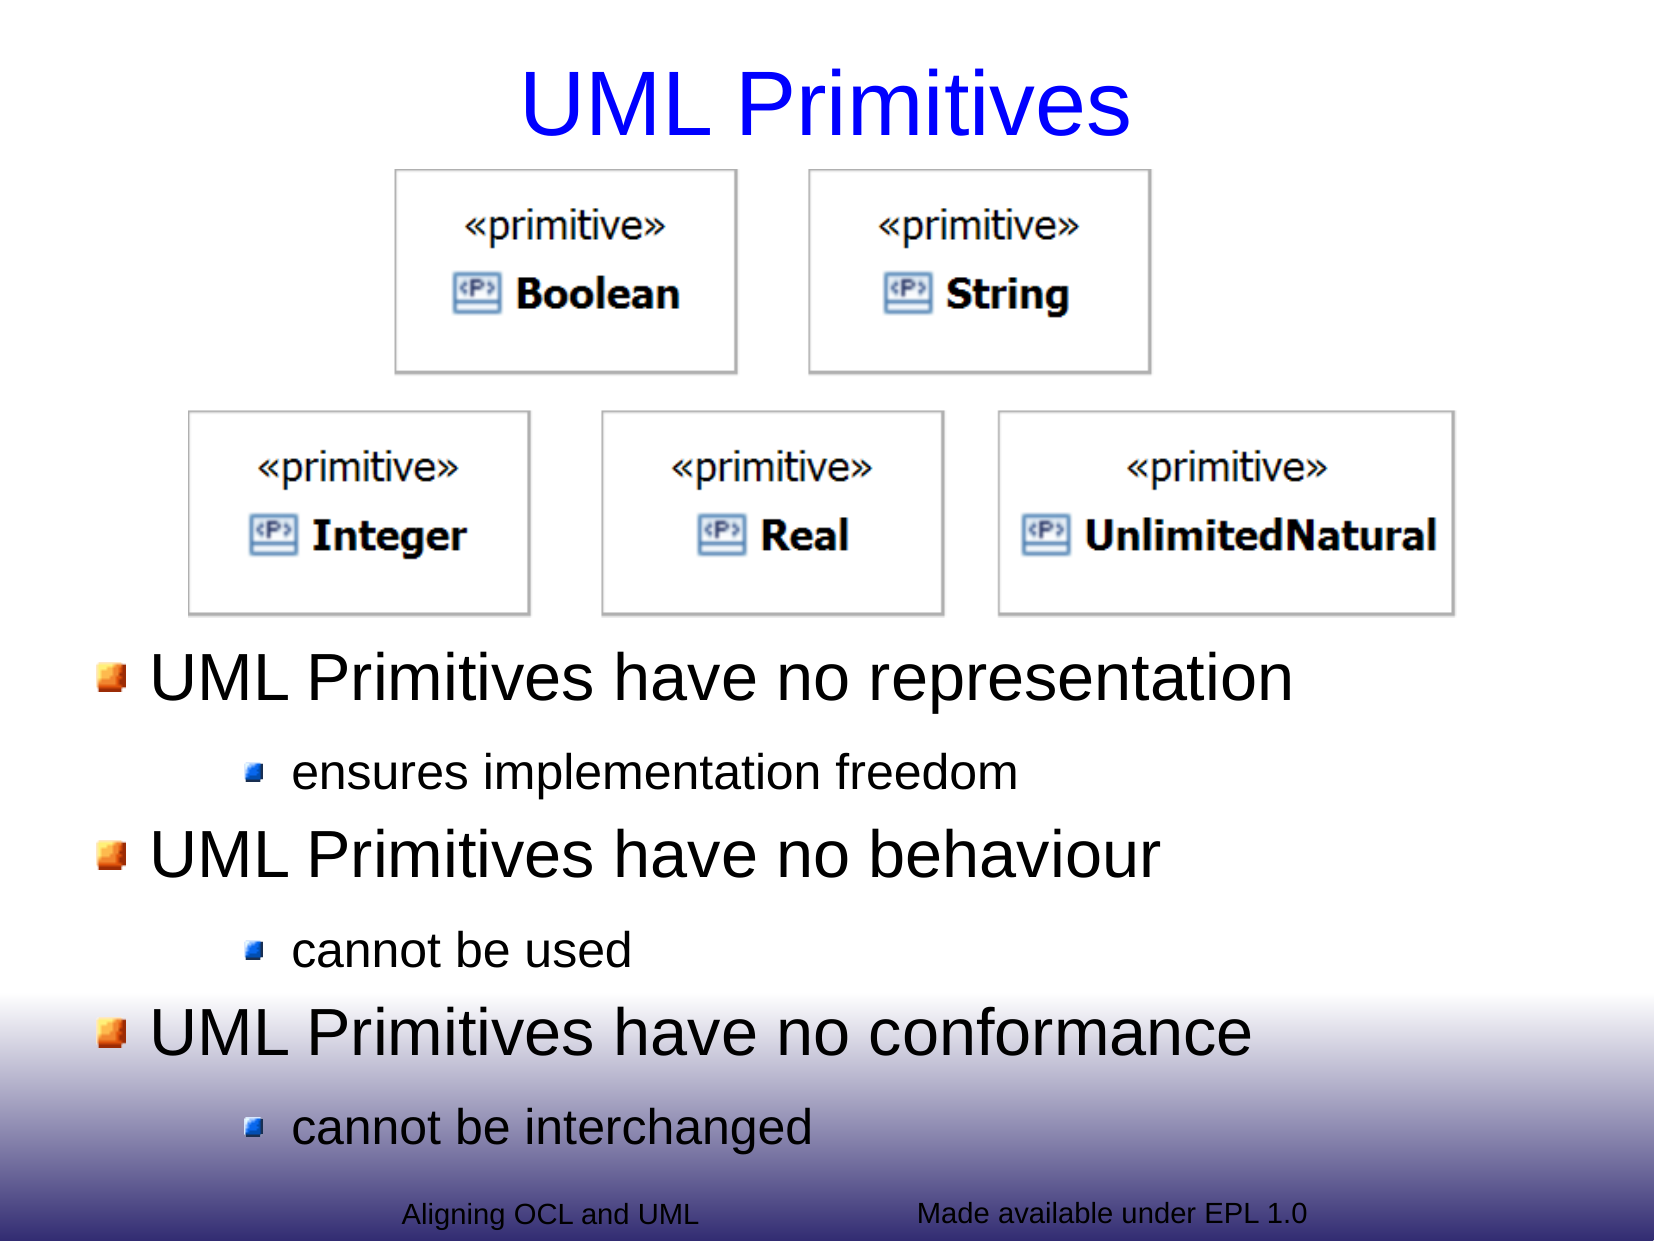

# UML Primitives
UML Primitives have no representation
ensures implementation freedom
UML Primitives have no behaviour
cannot be used
UML Primitives have no conformance
cannot be interchanged
Aligning OCL and UML